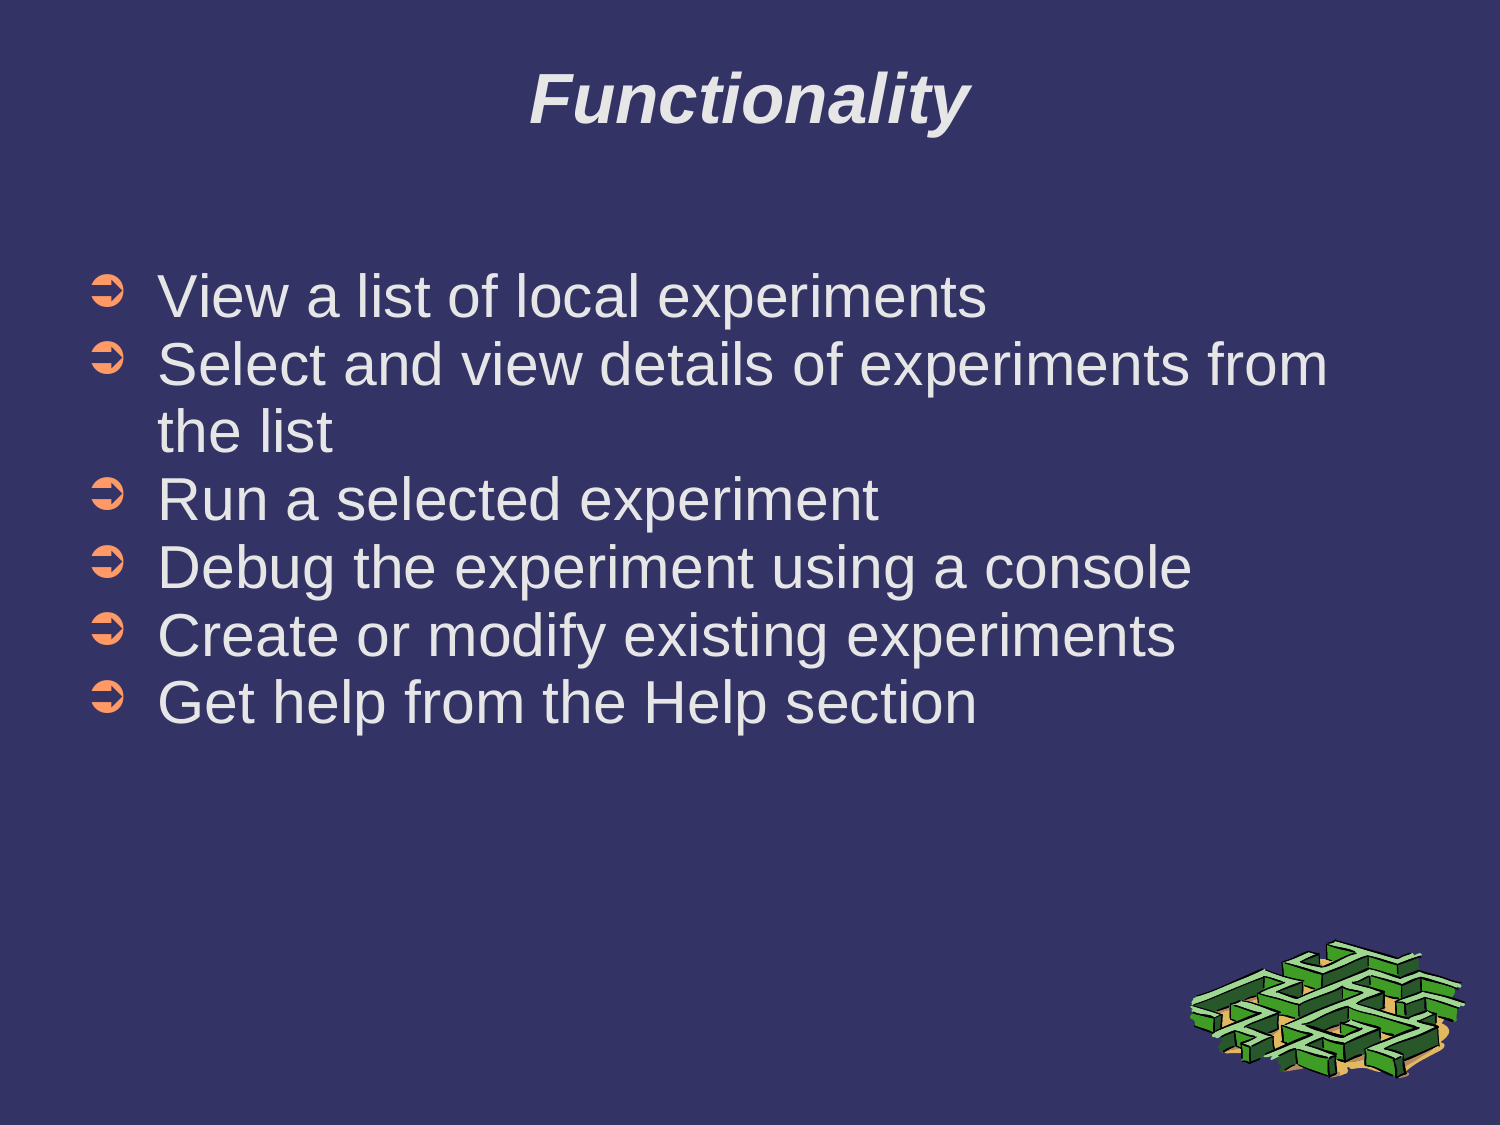

# Functionality
View a list of local experiments
Select and view details of experiments from the list
Run a selected experiment
Debug the experiment using a console
Create or modify existing experiments
Get help from the Help section